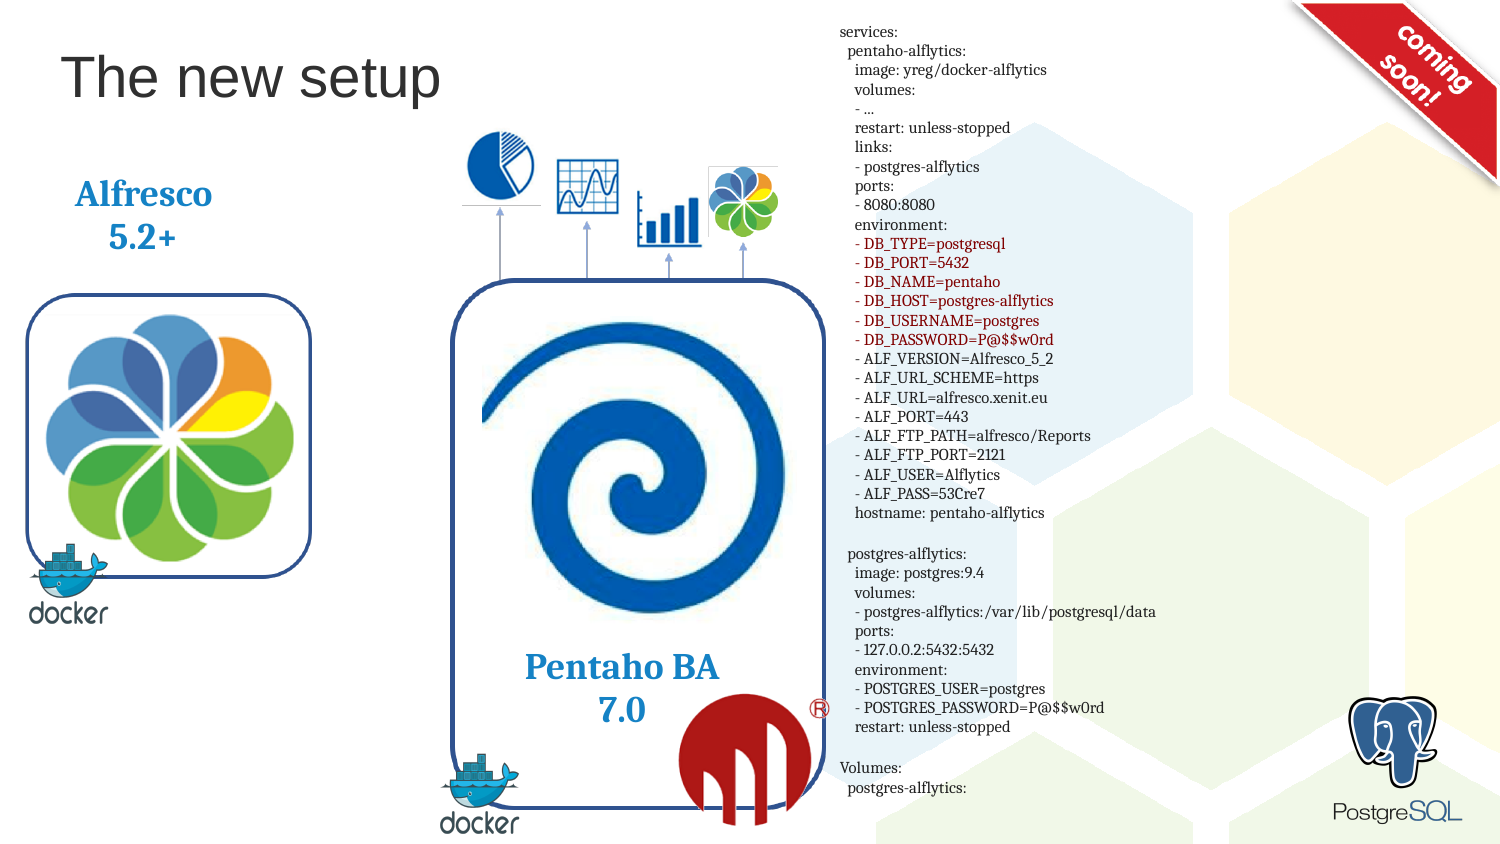

services:
 pentaho-alflytics:
 image: yreg/docker-alflytics
 volumes:
 - ...
 restart: unless-stopped
 links:
 - postgres-alflytics
 ports:
 - 8080:8080
 environment:
 - DB_TYPE=postgresql
 - DB_PORT=5432
 - DB_NAME=pentaho
 - DB_HOST=postgres-alflytics
 - DB_USERNAME=postgres
 - DB_PASSWORD=P@$$w0rd
 - ALF_VERSION=Alfresco_5_2
 - ALF_URL_SCHEME=https
 - ALF_URL=alfresco.xenit.eu
 - ALF_PORT=443
 - ALF_FTP_PATH=alfresco/Reports
 - ALF_FTP_PORT=2121
 - ALF_USER=Alflytics
 - ALF_PASS=53Cre7
 hostname: pentaho-alflytics
 postgres-alflytics:
 image: postgres:9.4
 volumes:
 - postgres-alflytics:/var/lib/postgresql/data
 ports:
 - 127.0.0.2:5432:5432
 environment:
 - POSTGRES_USER=postgres
 - POSTGRES_PASSWORD=P@$$w0rd
 restart: unless-stopped
Volumes:
 postgres-alflytics:
# The new setup
Alfresco
5.2+
Pentaho BA
7.0